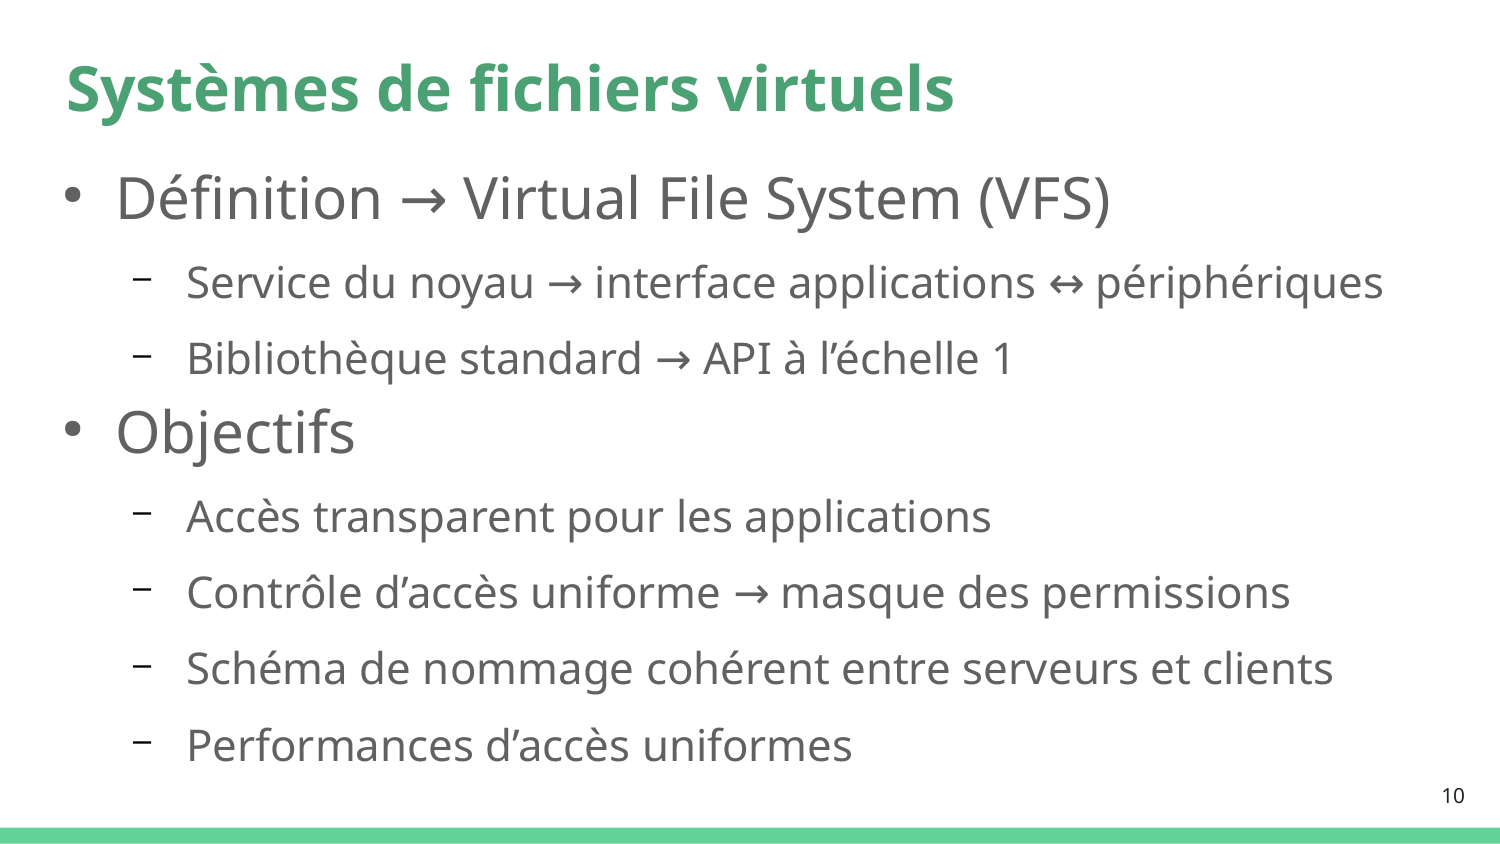

# Systèmes de fichiers virtuels
Définition → Virtual File System (VFS)
Service du noyau → interface applications ↔ périphériques
Bibliothèque standard → API à l’échelle 1
Objectifs
Accès transparent pour les applications
Contrôle d’accès uniforme → masque des permissions
Schéma de nommage cohérent entre serveurs et clients
Performances d’accès uniformes